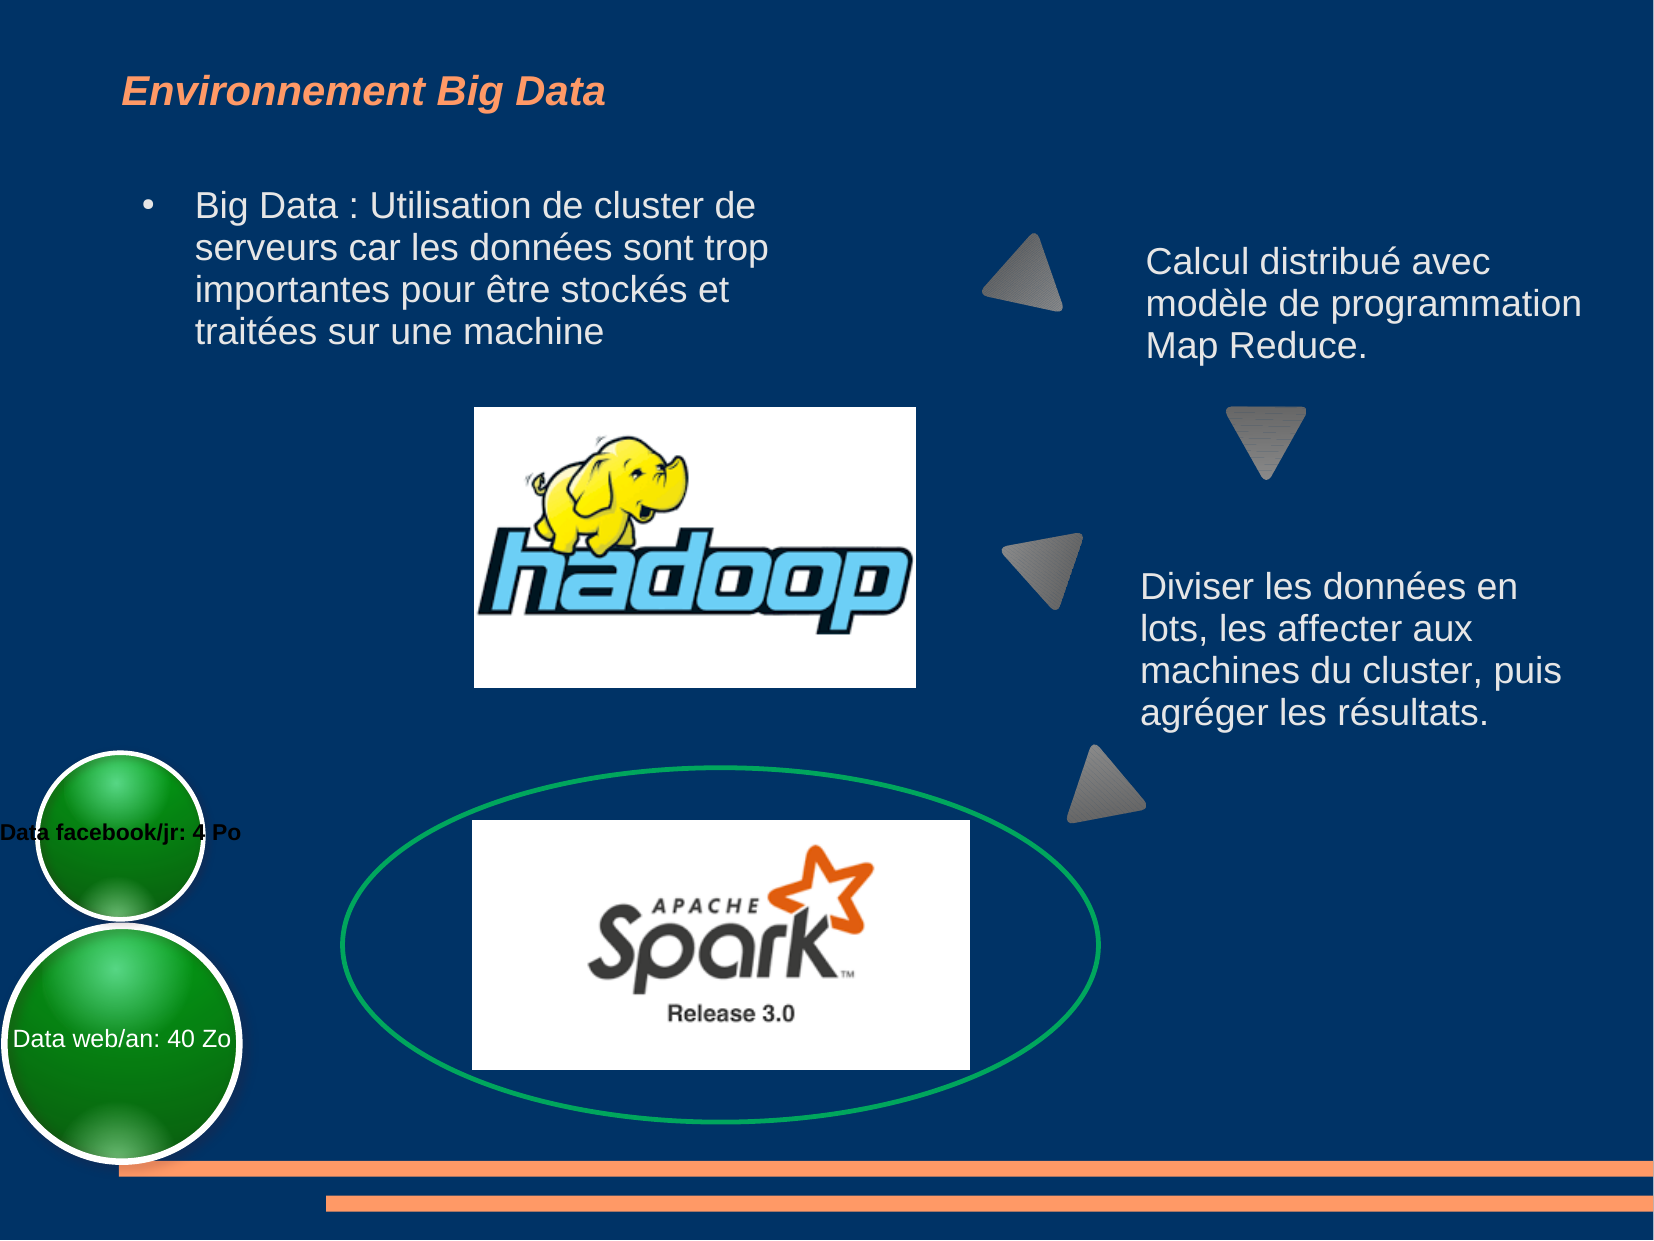

# Environnement Big Data
Big Data : Utilisation de cluster de serveurs car les données sont trop importantes pour être stockés et traitées sur une machine
Calcul distribué avec modèle de programmation Map Reduce.
Diviser les données en lots, les affecter aux machines du cluster, puis agréger les résultats.
Data facebook/jr: 4 Po
Data web/an: 40 Zo